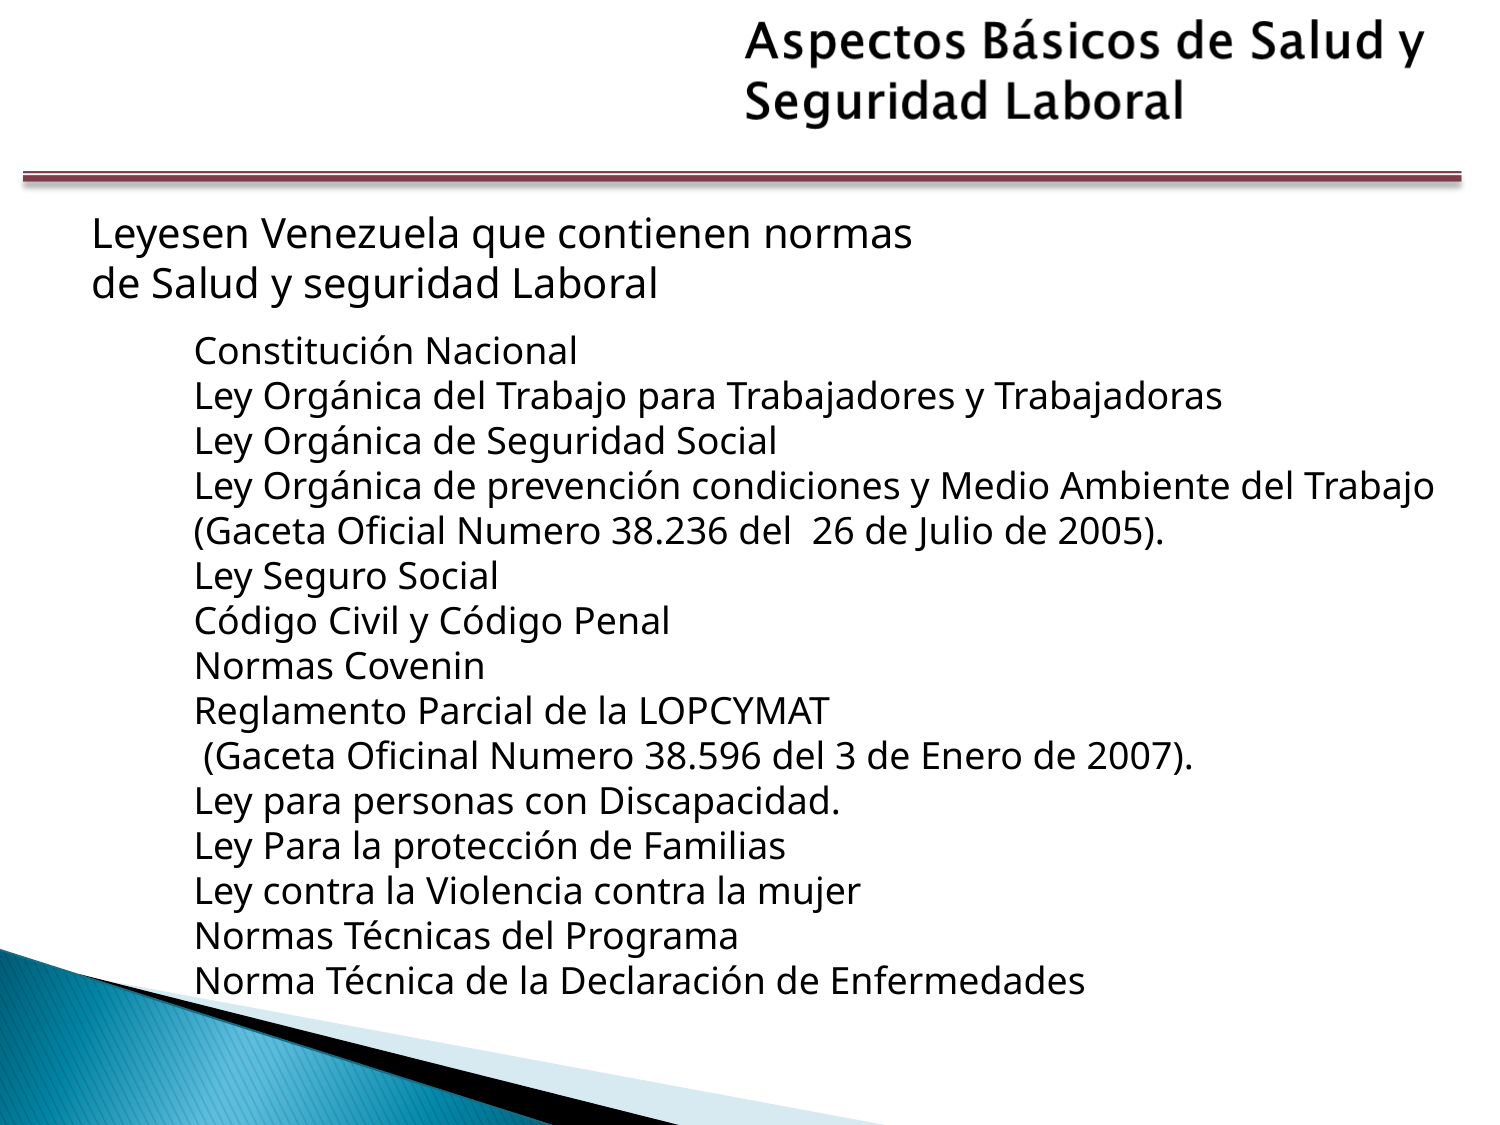

Leyesen Venezuela que contienen normas
de Salud y seguridad Laboral
Constitución Nacional
Ley Orgánica del Trabajo para Trabajadores y Trabajadoras
Ley Orgánica de Seguridad Social
Ley Orgánica de prevención condiciones y Medio Ambiente del Trabajo (Gaceta Oficial Numero 38.236 del 26 de Julio de 2005).
Ley Seguro Social
Código Civil y Código Penal
Normas Covenin
Reglamento Parcial de la LOPCYMAT
 (Gaceta Oficinal Numero 38.596 del 3 de Enero de 2007).
Ley para personas con Discapacidad.
Ley Para la protección de Familias
Ley contra la Violencia contra la mujer
Normas Técnicas del Programa
Norma Técnica de la Declaración de Enfermedades